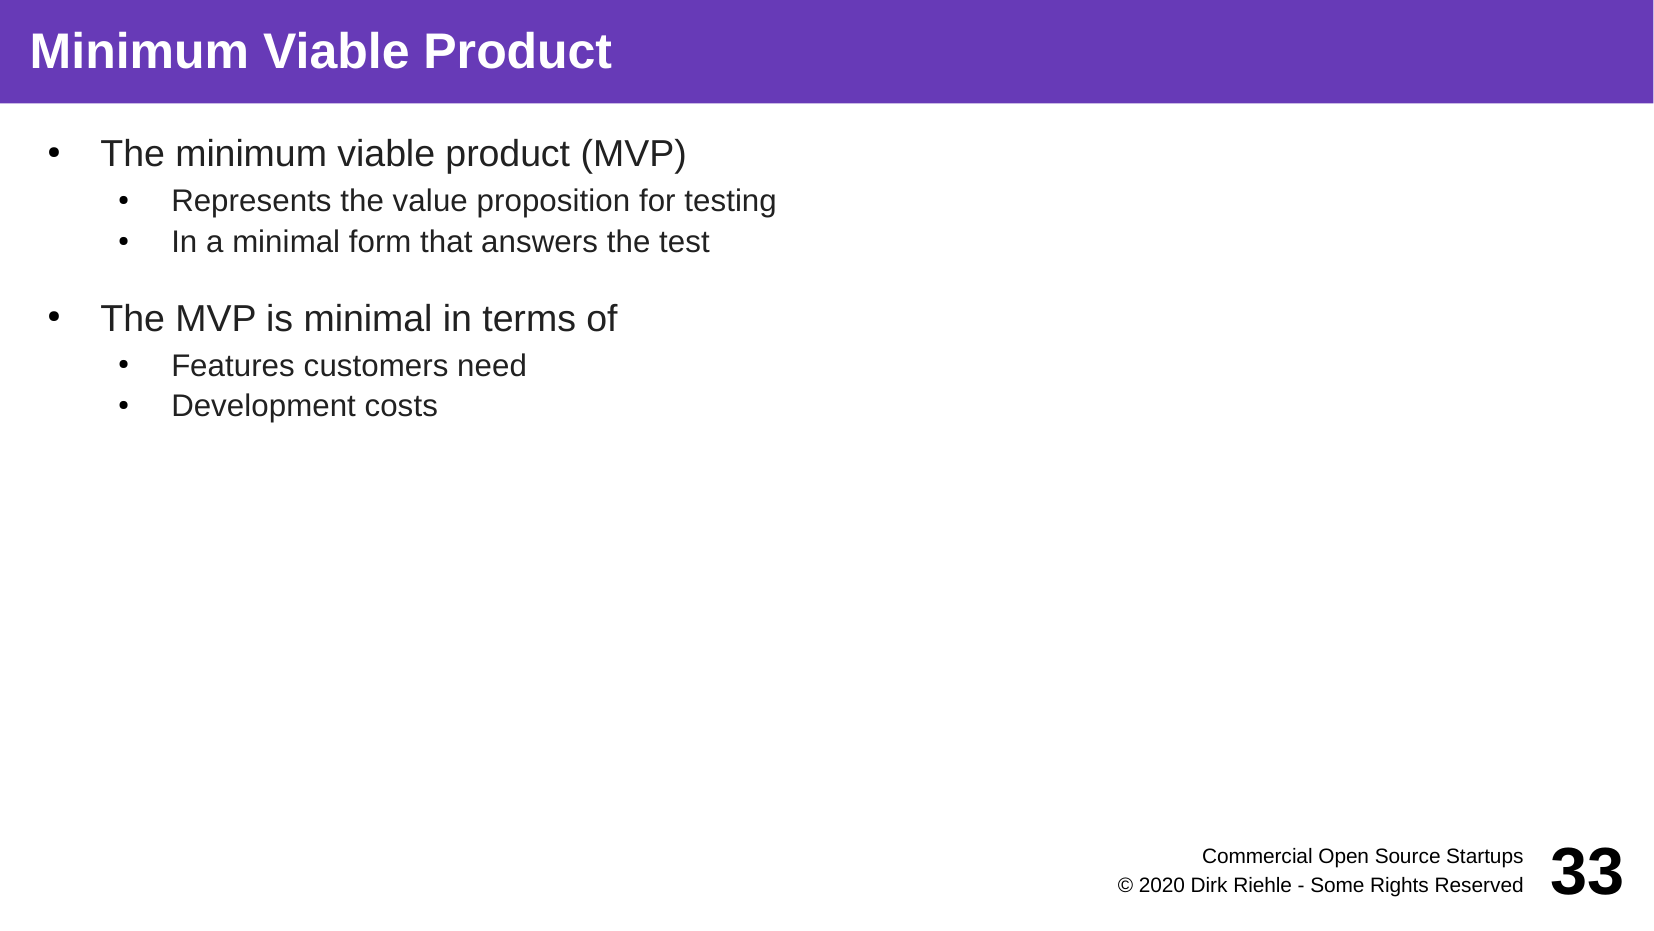

# Minimum Viable Product
The minimum viable product (MVP)
Represents the value proposition for testing
In a minimal form that answers the test
The MVP is minimal in terms of
Features customers need
Development costs
Commercial Open Source Startups
33
© 2020 Dirk Riehle - Some Rights Reserved